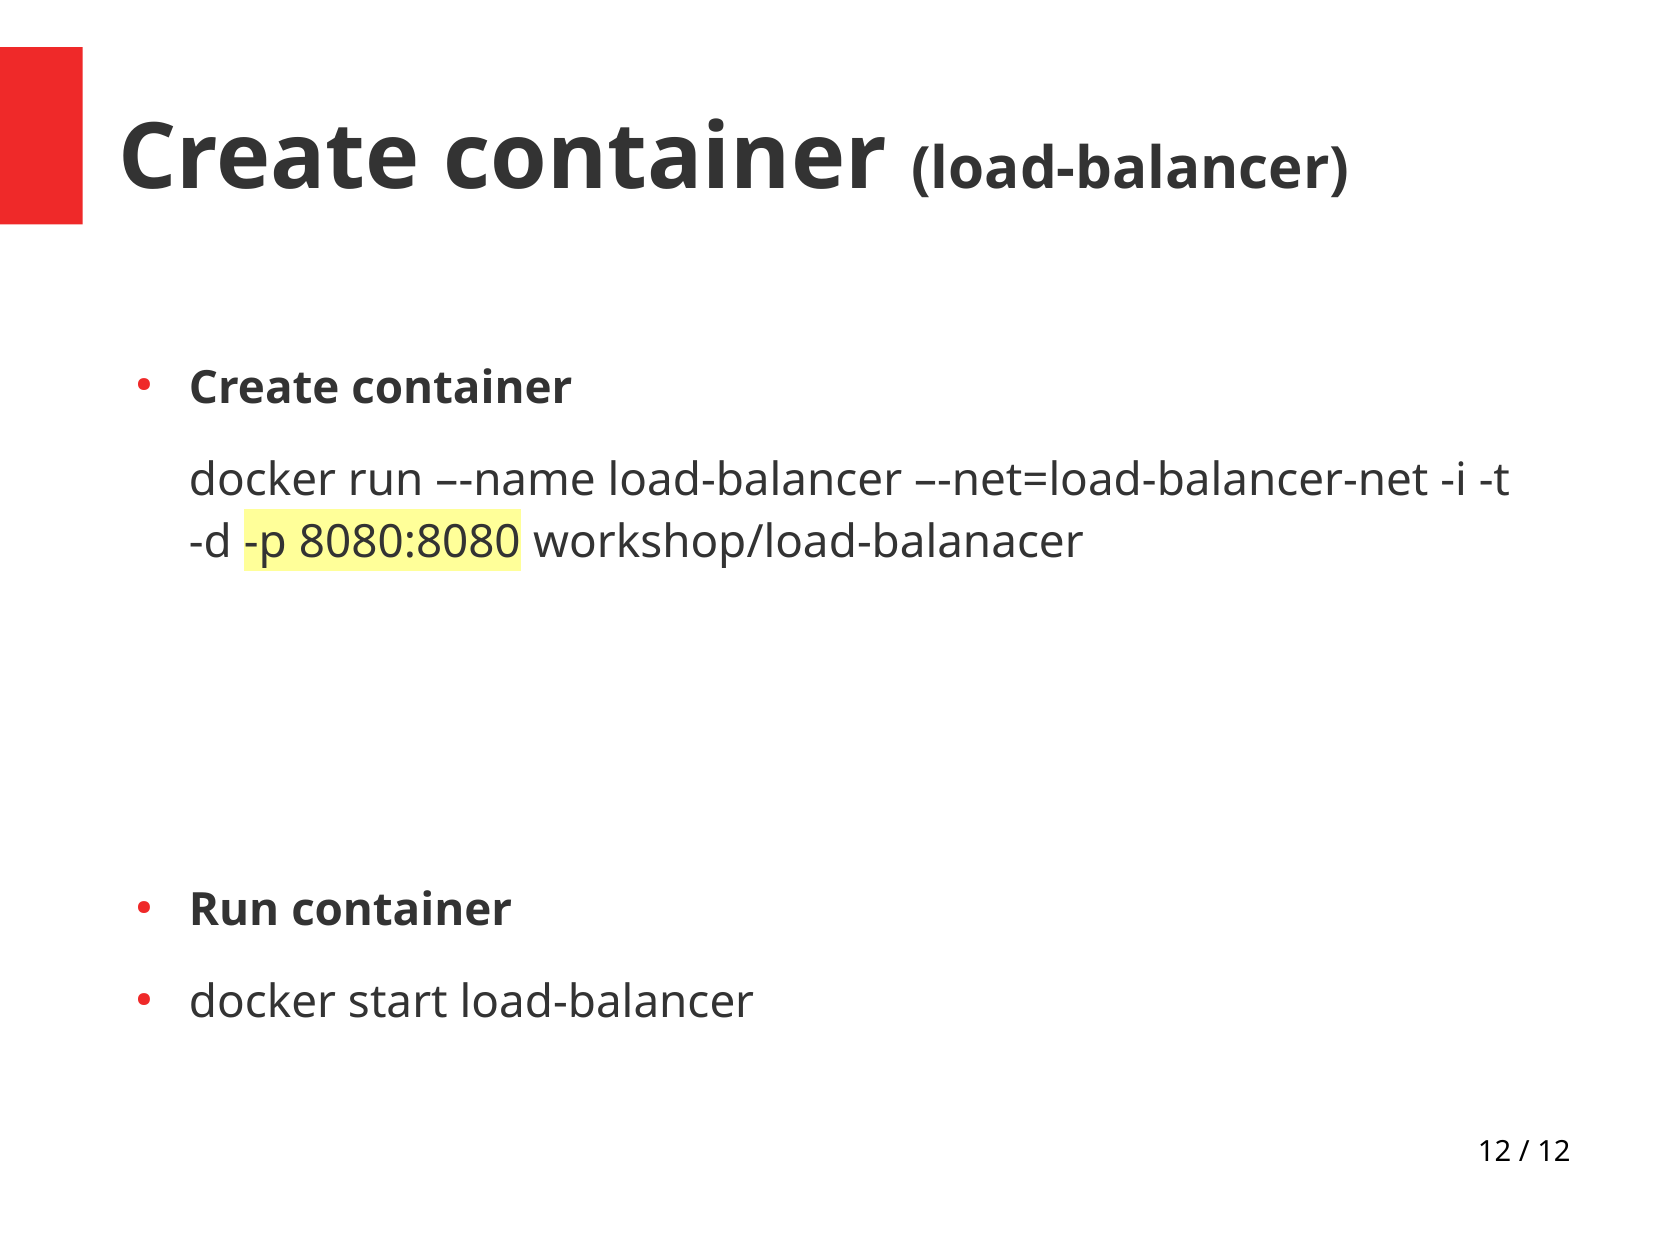

# Create container (load-balancer)
Create container
docker run –-name load-balancer –-net=load-balancer-net -i -t -d -p 8080:8080 workshop/load-balanacer
Run container
docker start load-balancer
12